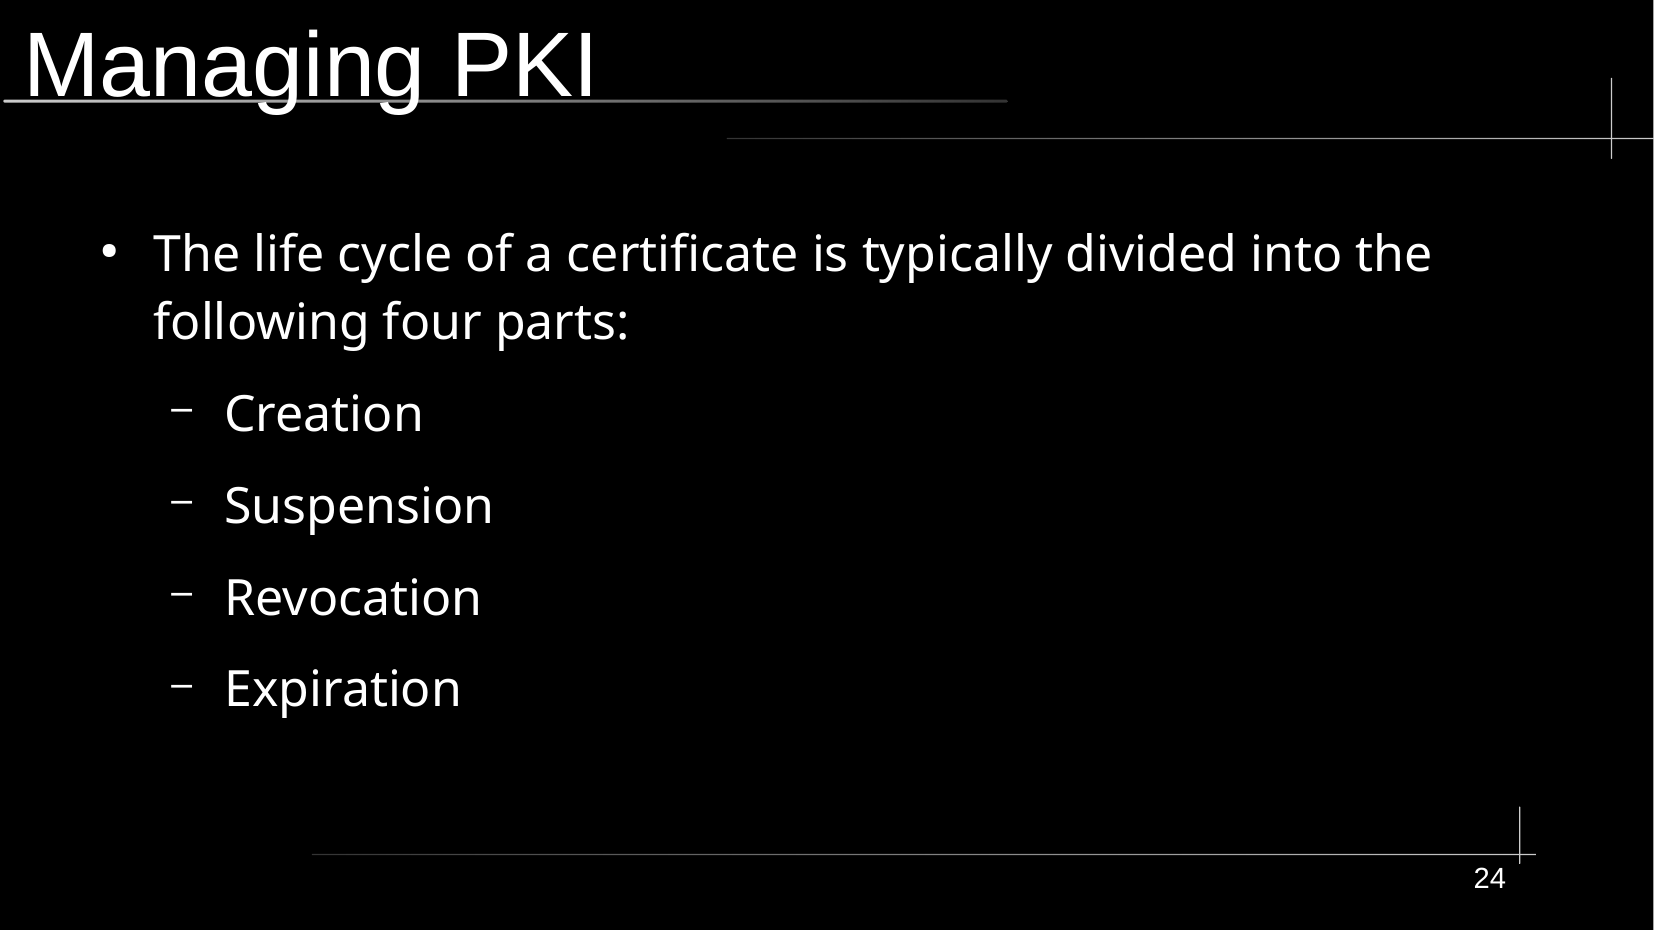

# Managing PKI
The life cycle of a certificate is typically divided into the following four parts:
Creation
Suspension
Revocation
Expiration
24